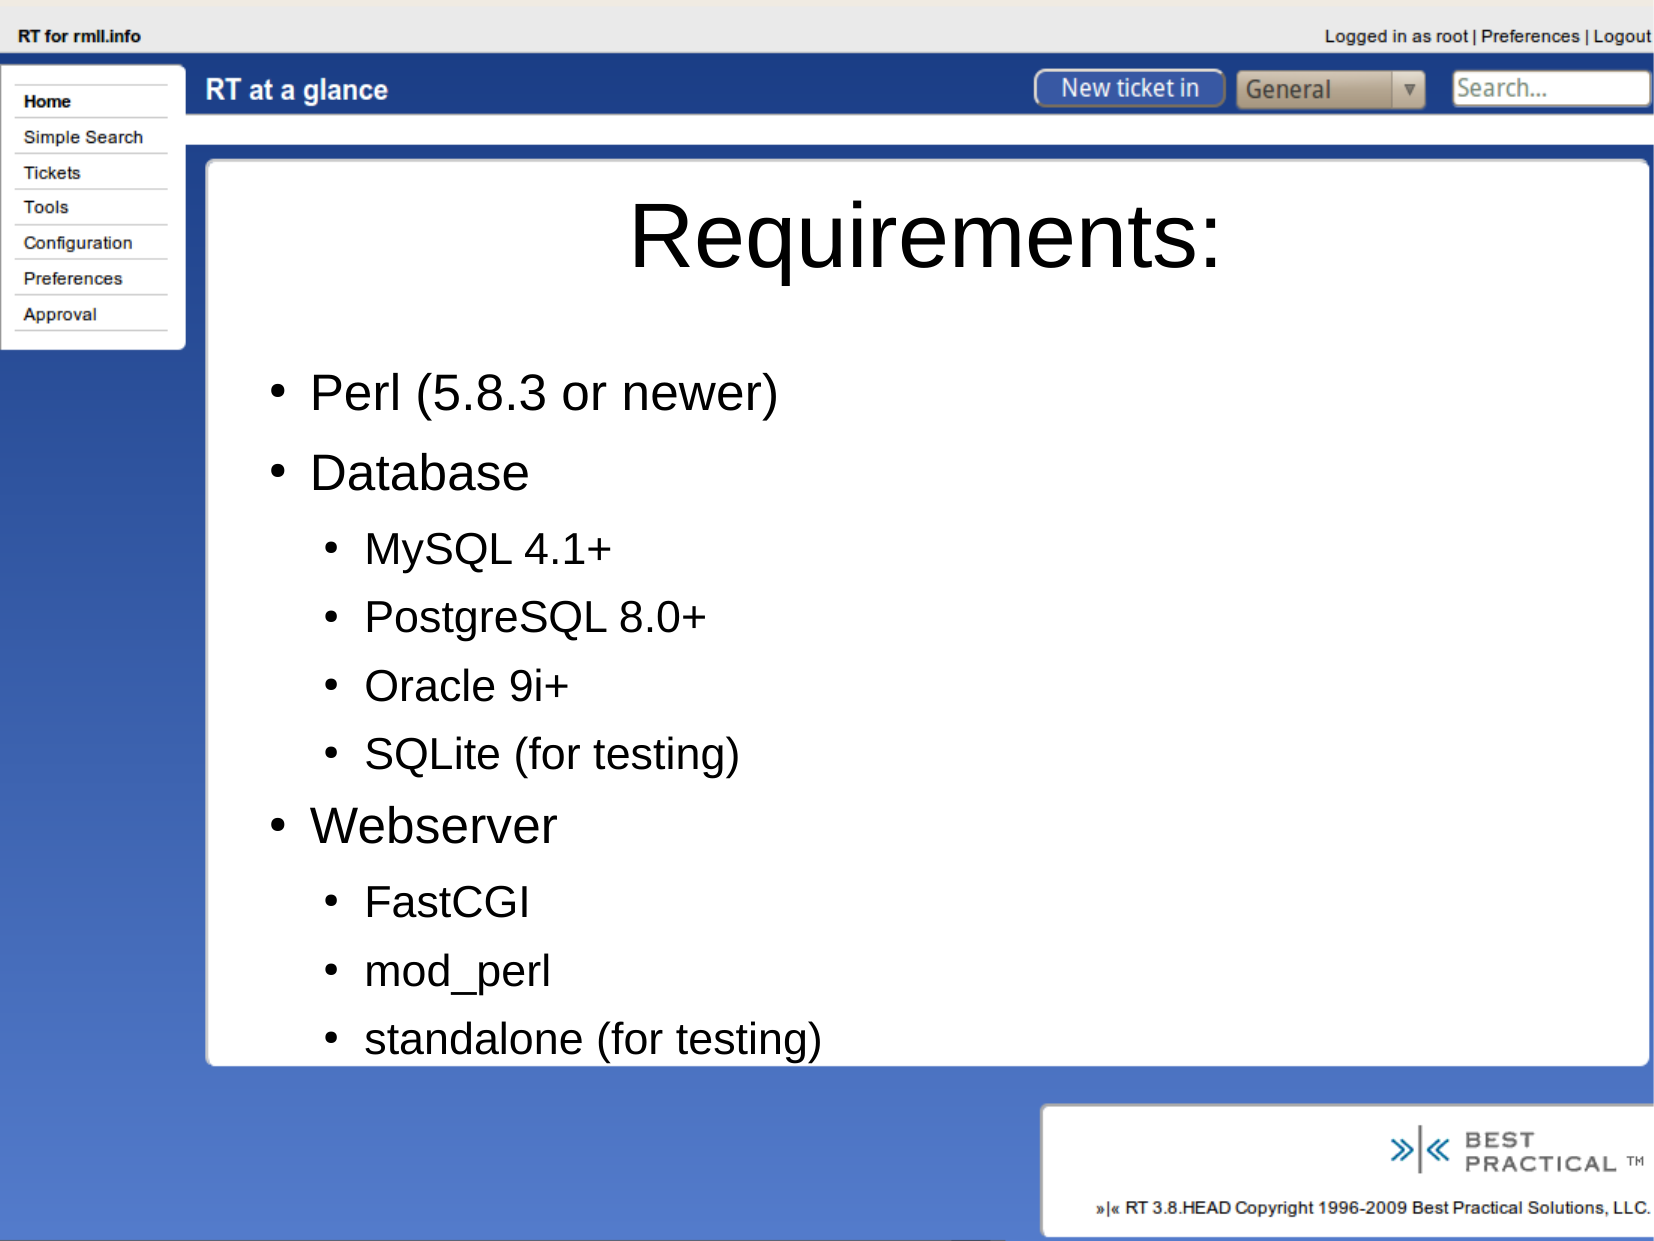

# Requirements:
Perl (5.8.3 or newer)
Database
MySQL 4.1+
PostgreSQL 8.0+
Oracle 9i+
SQLite (for testing)
Webserver
FastCGI
mod_perl
standalone (for testing)